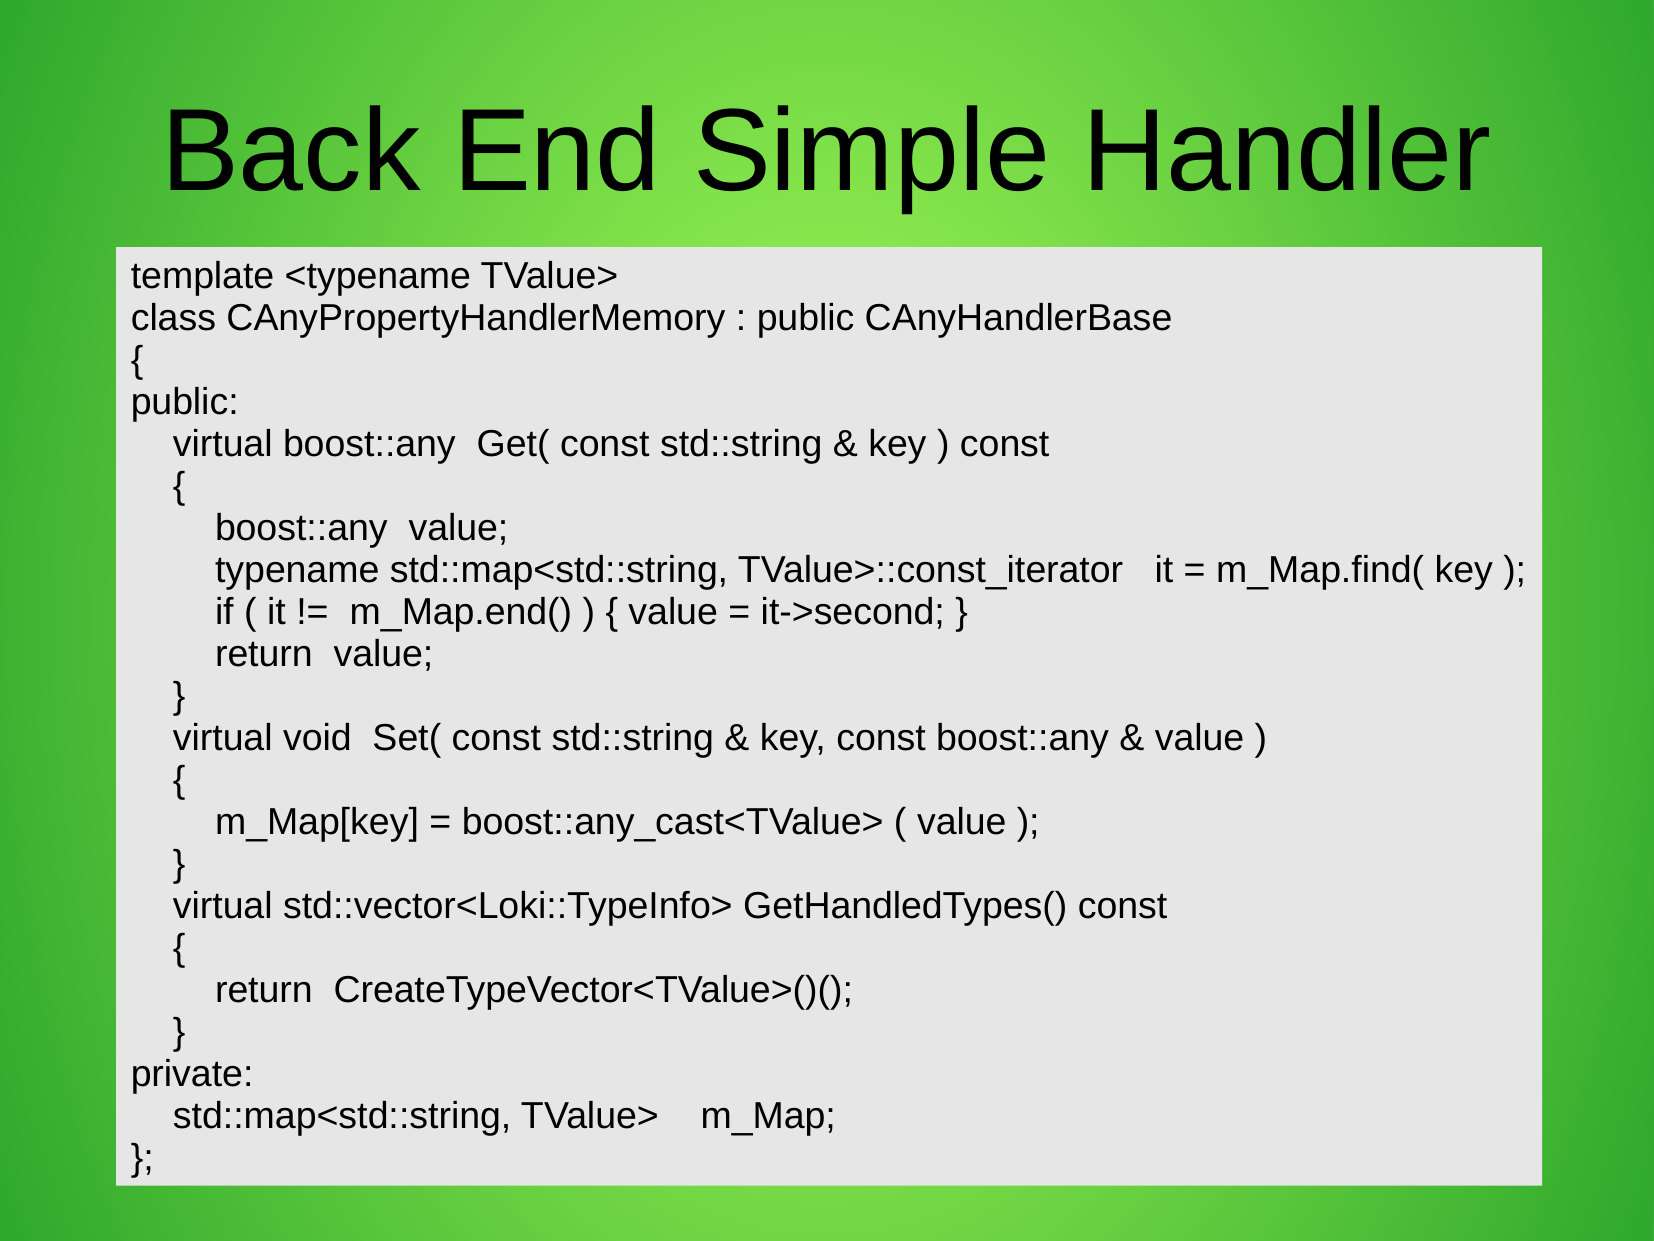

# Back End Simple Handler
template <typename TValue>
class CAnyPropertyHandlerMemory : public CAnyHandlerBase
{
public:
 virtual boost::any Get( const std::string & key ) const
 {
 boost::any value;
 typename std::map<std::string, TValue>::const_iterator it = m_Map.find( key );
 if ( it != m_Map.end() ) { value = it->second; }
 return value;
 }
 virtual void Set( const std::string & key, const boost::any & value )
 {
 m_Map[key] = boost::any_cast<TValue> ( value );
 }
 virtual std::vector<Loki::TypeInfo> GetHandledTypes() const
 {
 return CreateTypeVector<TValue>()();
 }
private:
 std::map<std::string, TValue> m_Map;
};